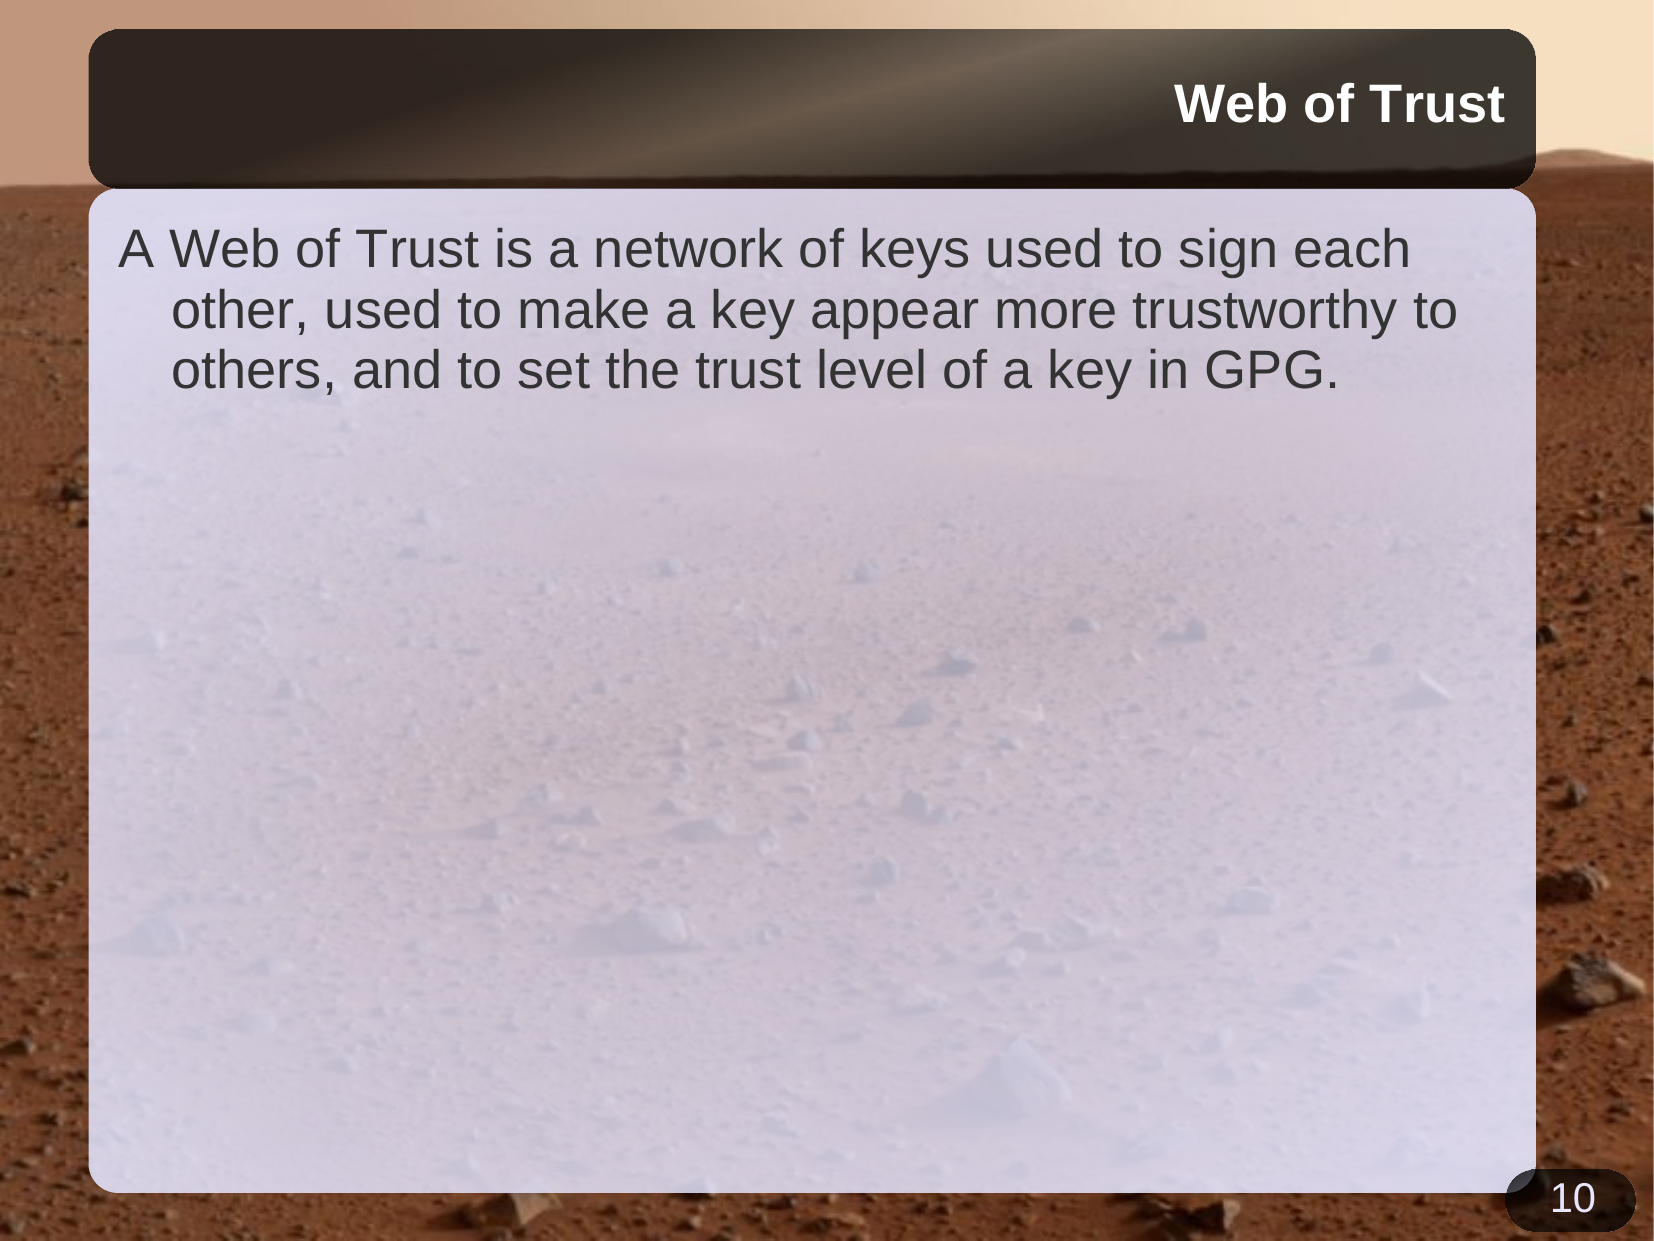

# Web of Trust
A Web of Trust is a network of keys used to sign each other, used to make a key appear more trustworthy to others, and to set the trust level of a key in GPG.